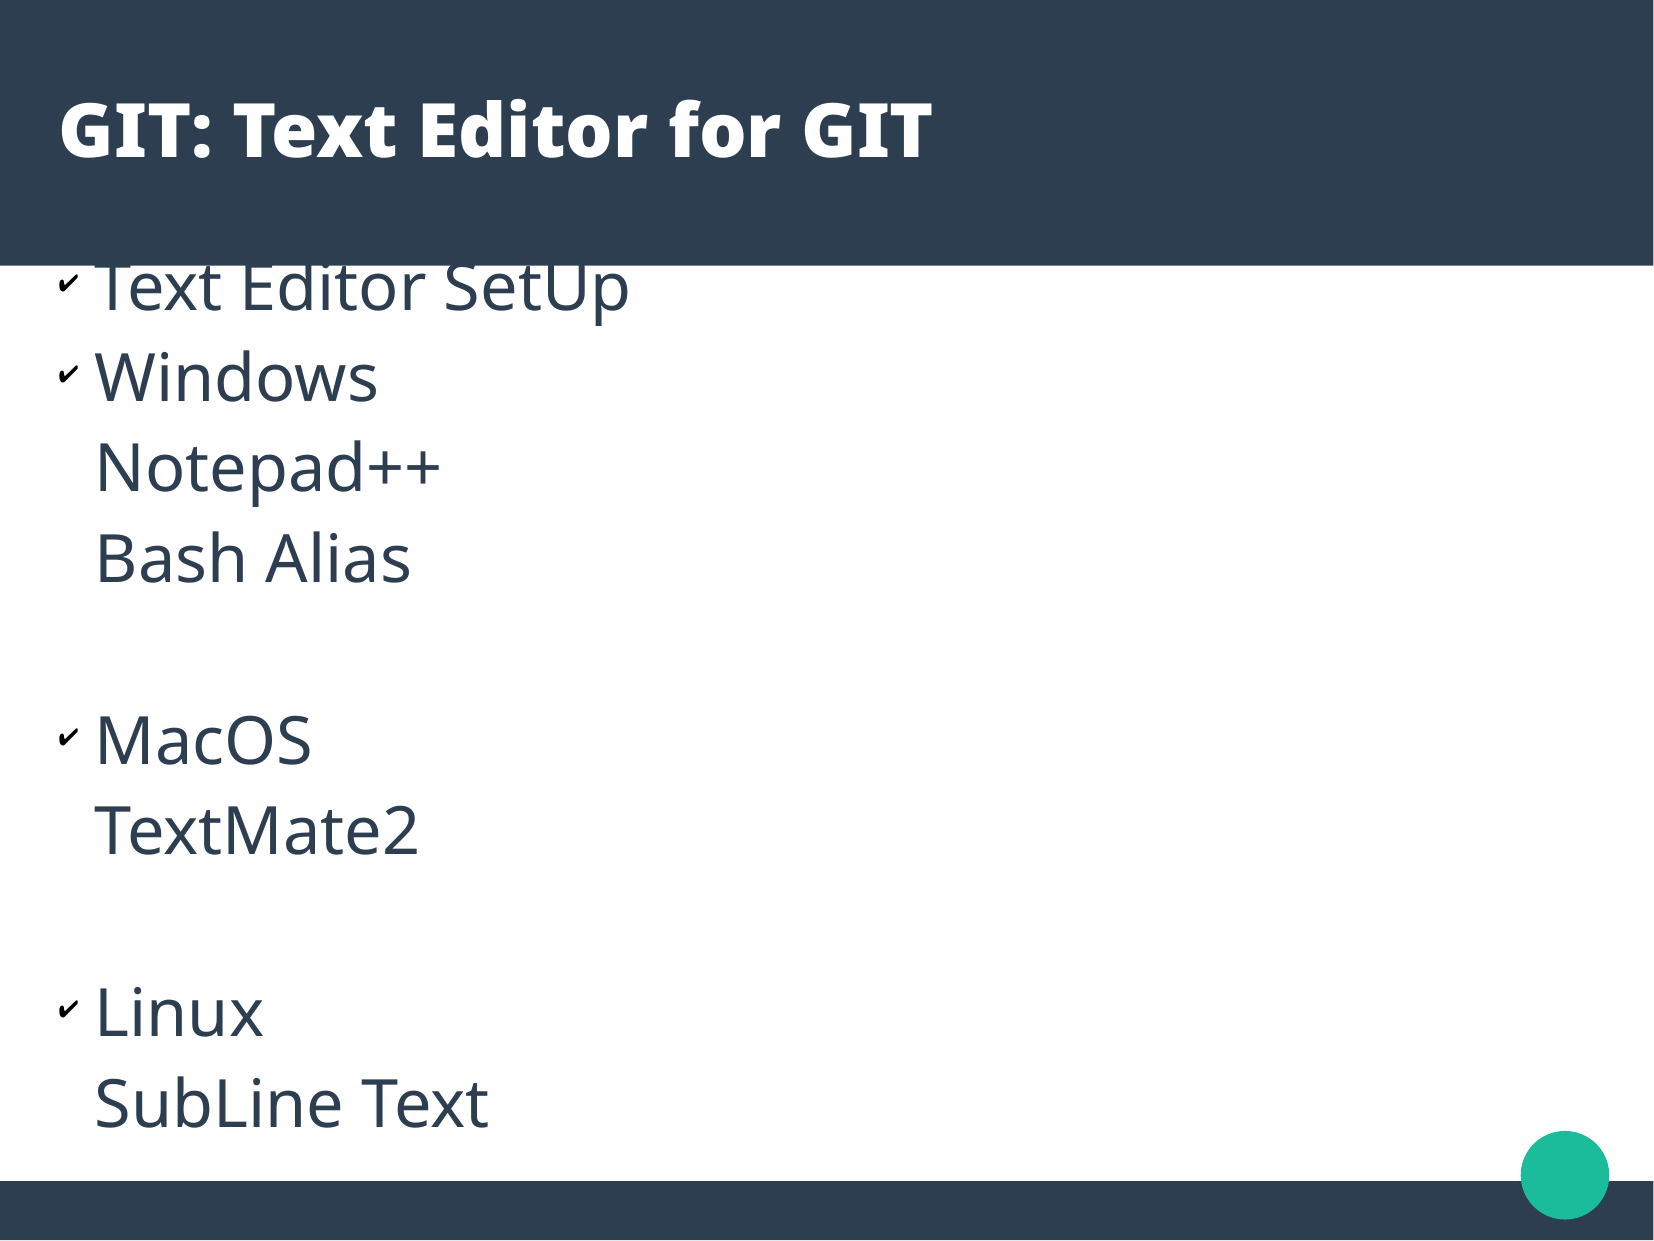

# GIT: Text Editor for GIT
Text Editor SetUp
Windows
Notepad++
Bash Alias
MacOS
TextMate2
Linux
SubLine Text